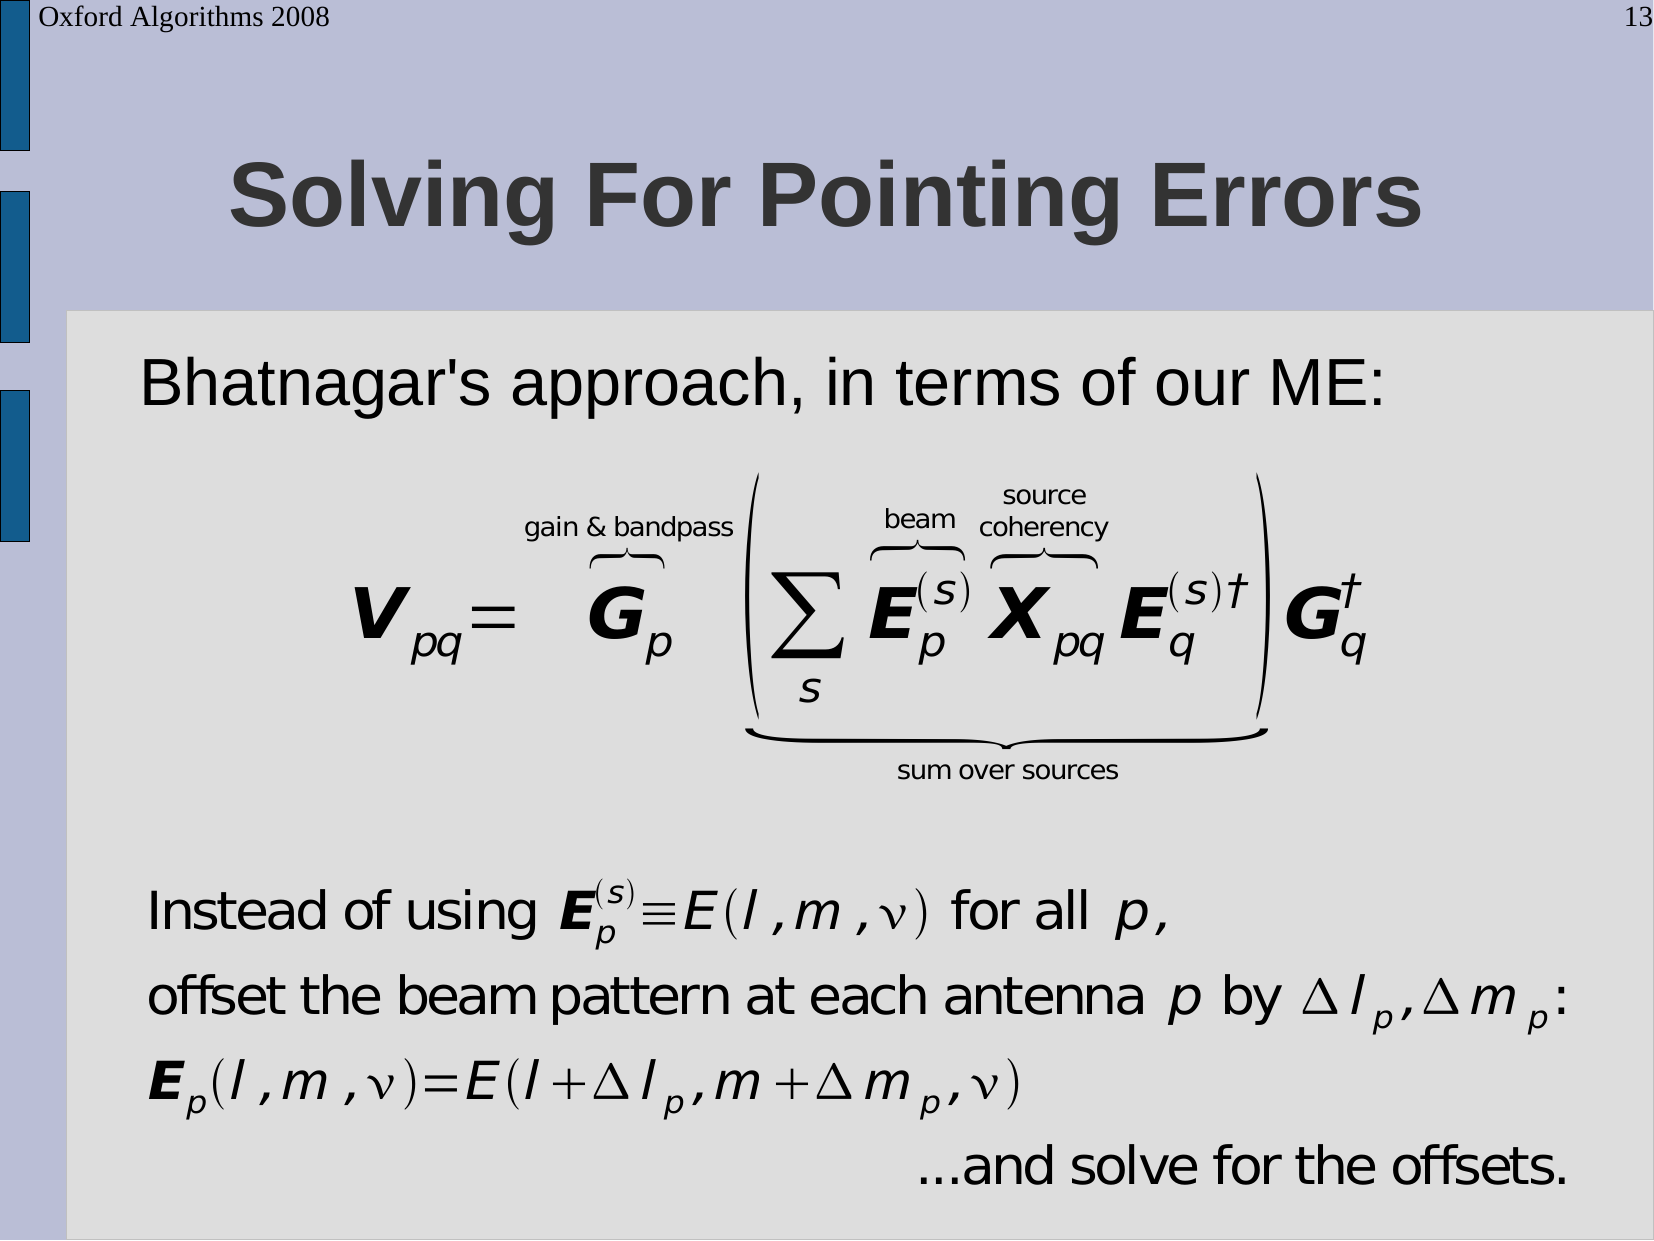

Oxford Algorithms 2008
13
# Solving For Pointing Errors
Bhatnagar's approach, in terms of our ME: